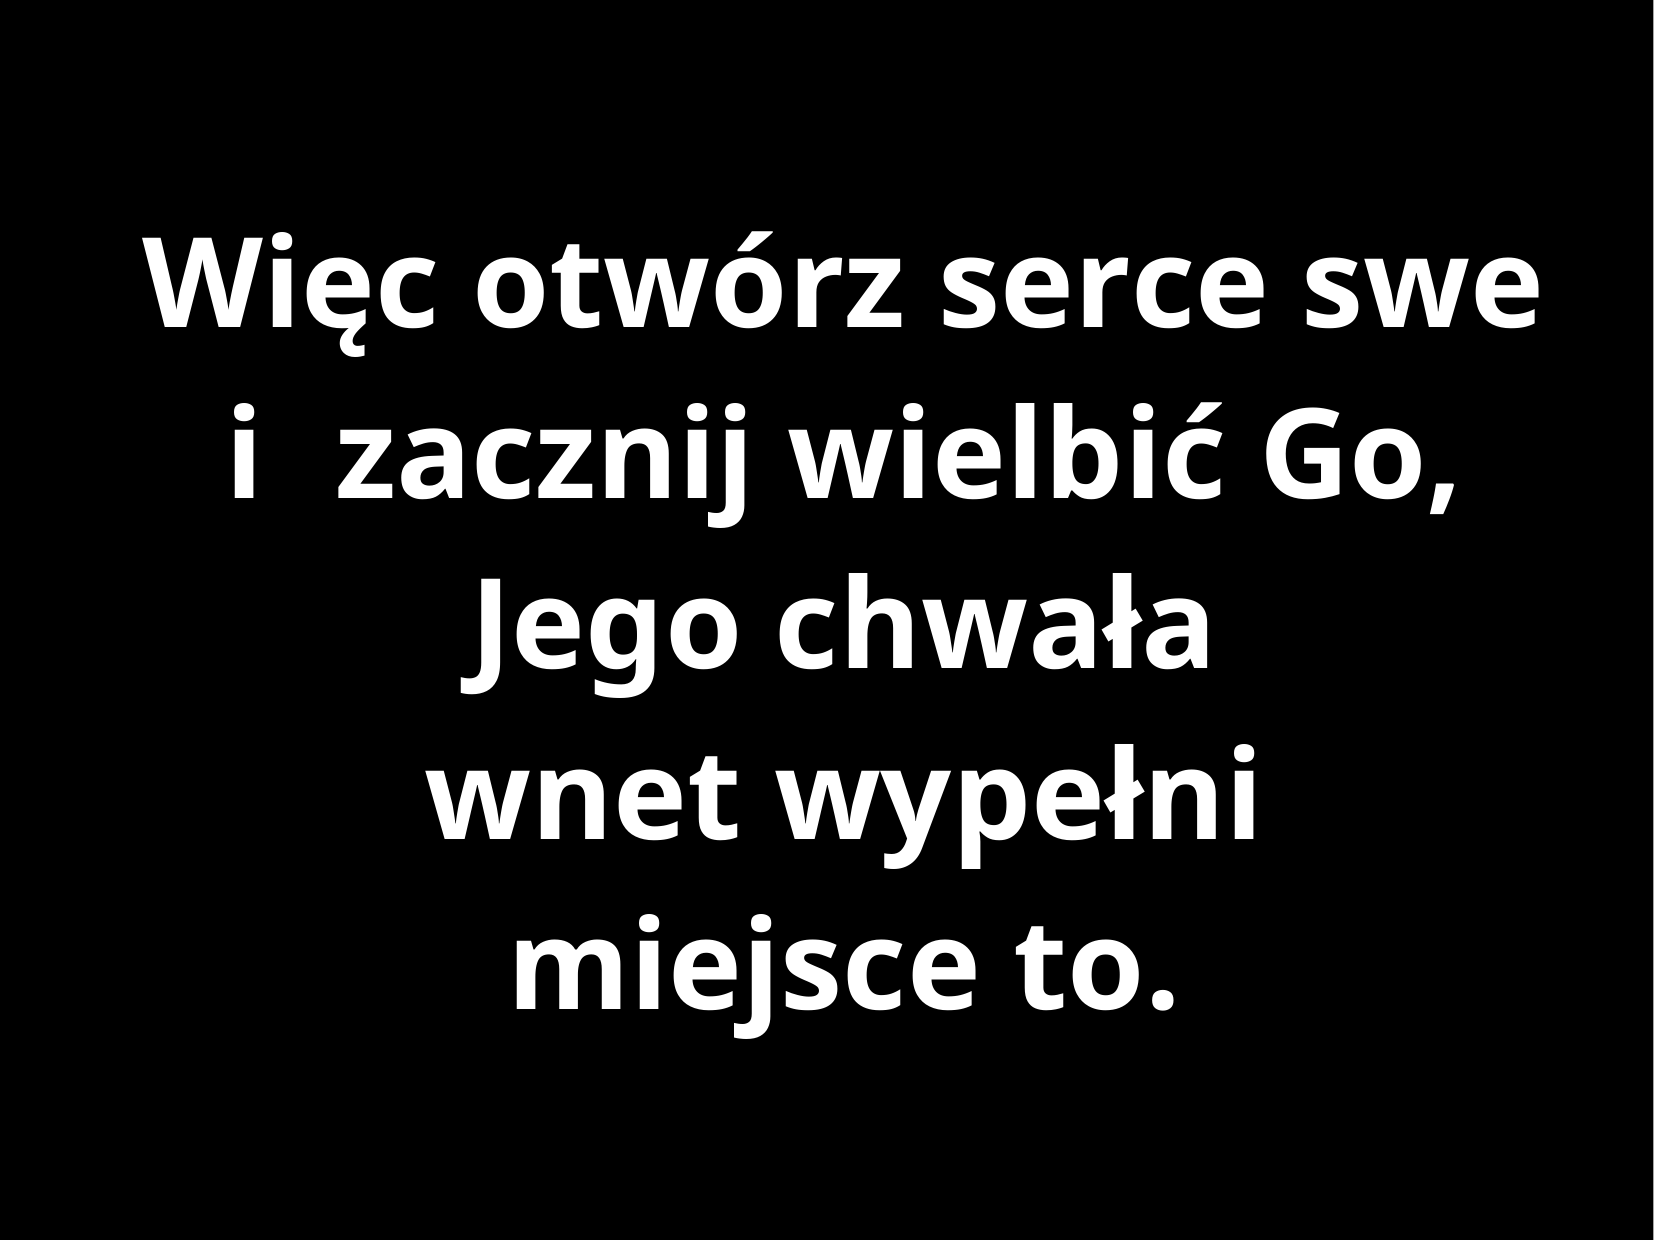

# Więc otwórz serce swe
i 	zacznij wielbić Go,
Jego chwała
wnet wypełni
miejsce to.